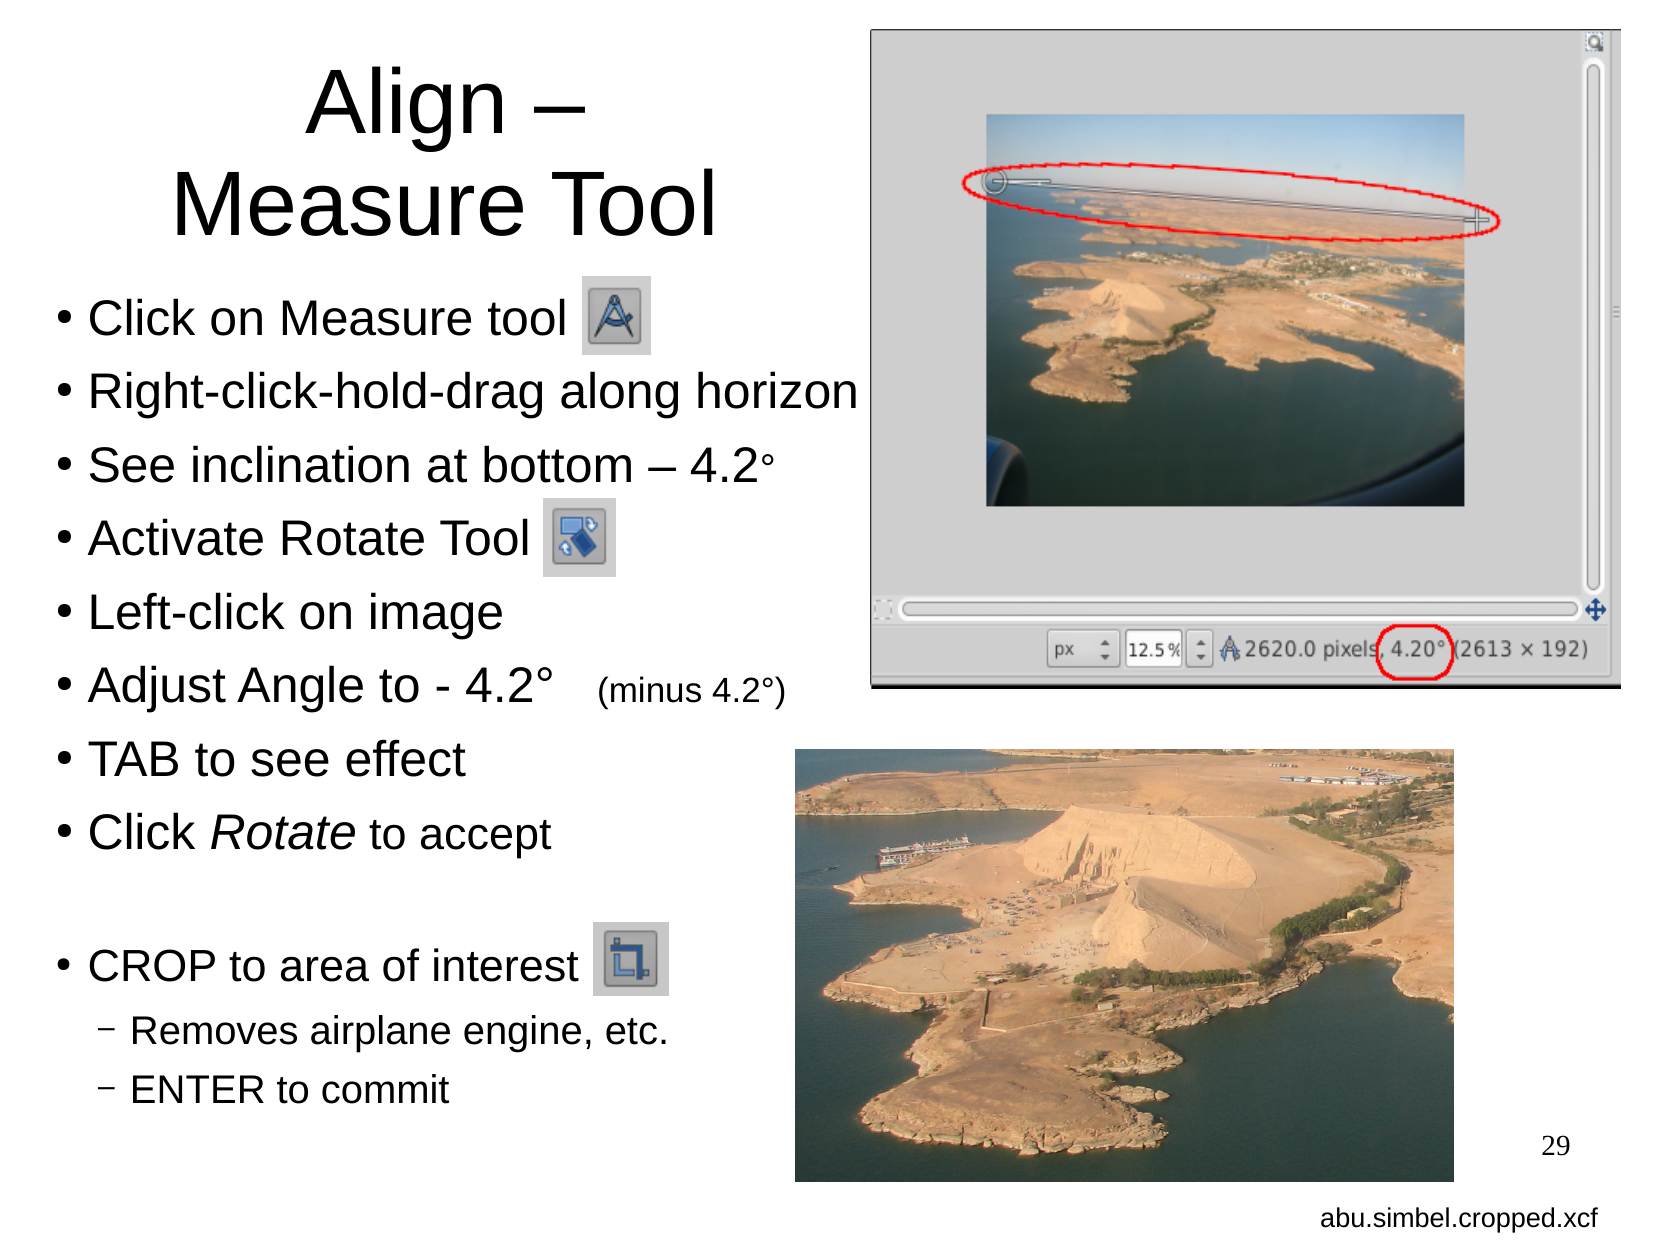

# Align – Measure Tool
Click on Measure tool
Right-click-hold-drag along horizon
See inclination at bottom – 4.2°
Activate Rotate Tool
Left-click on image
Adjust Angle to - 4.2° (minus 4.2°)
TAB to see effect
Click Rotate to accept
CROP to area of interest
Removes airplane engine, etc.
ENTER to commit
29
abu.simbel.cropped.xcf